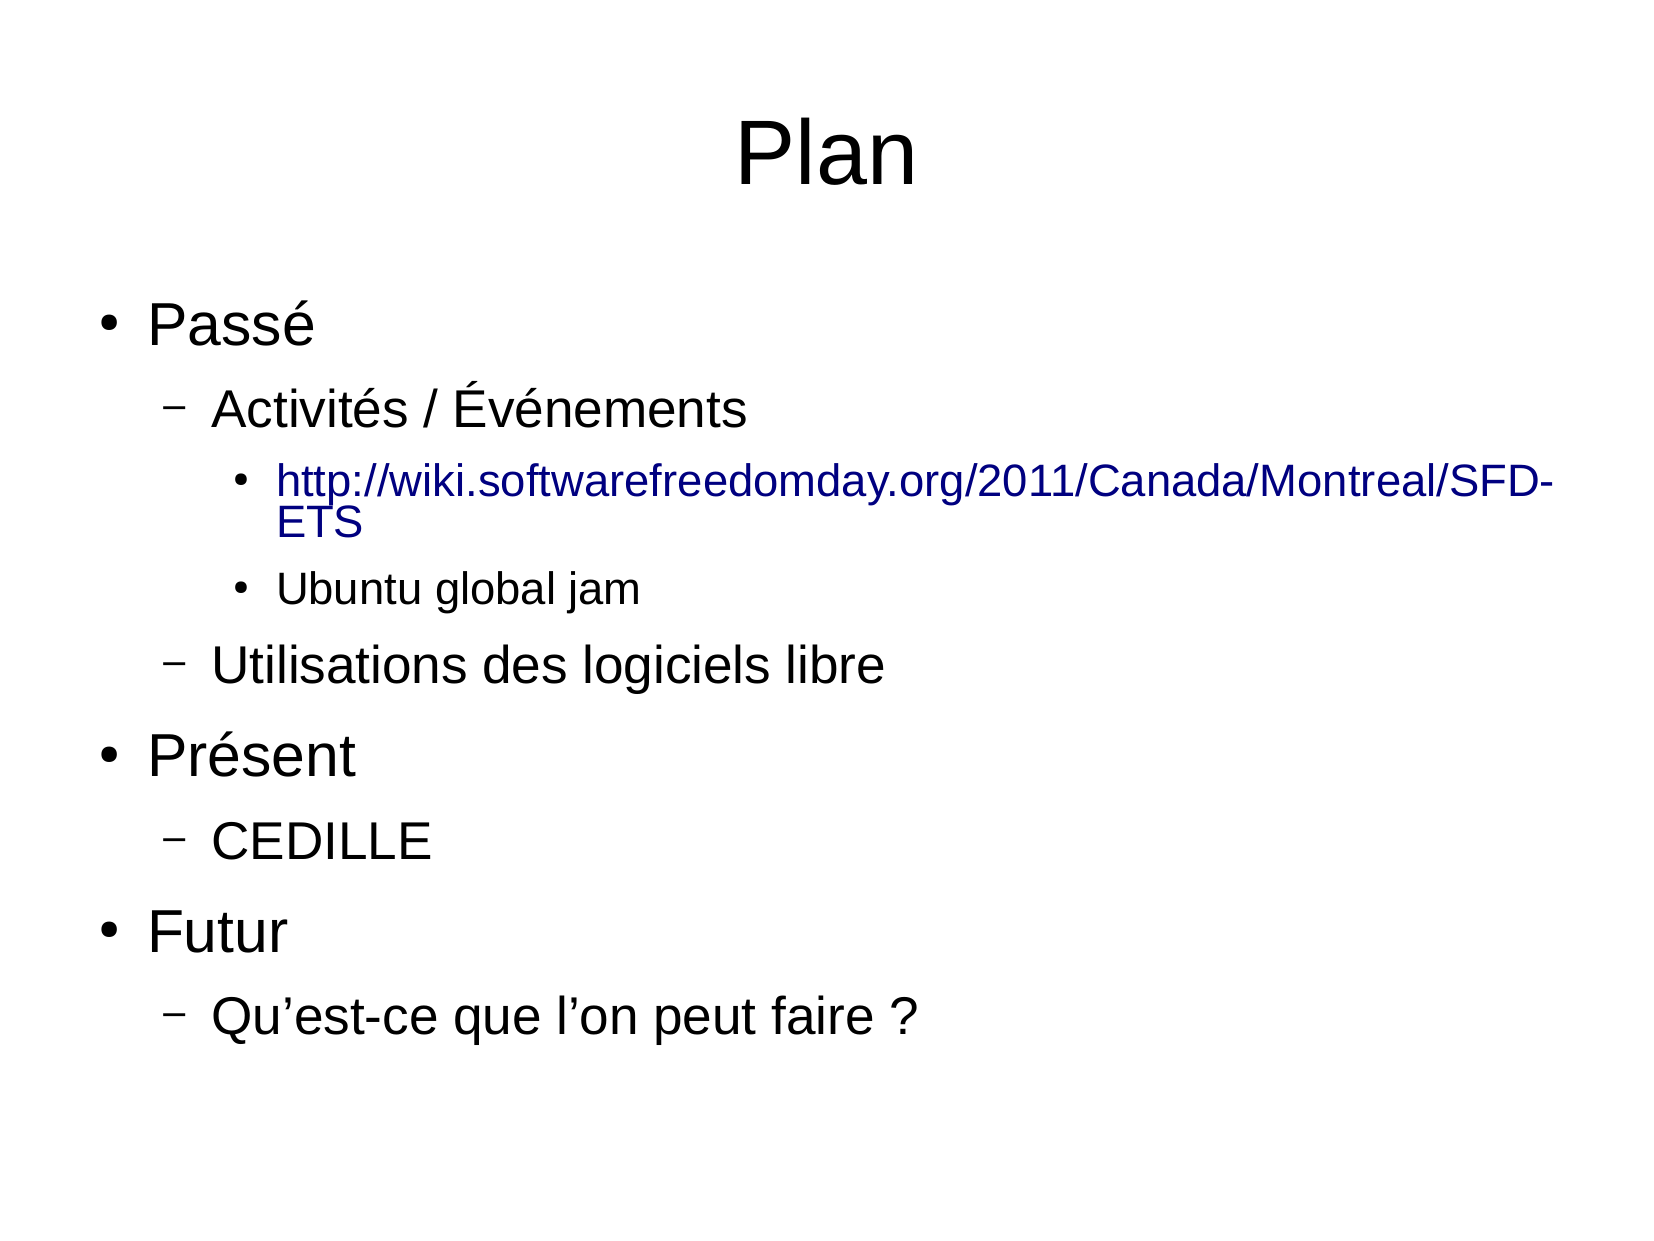

# Plan
Passé
Activités / Événements
http://wiki.softwarefreedomday.org/2011/Canada/Montreal/SFD-ETS
Ubuntu global jam
Utilisations des logiciels libre
Présent
CEDILLE
Futur
Qu’est-ce que l’on peut faire ?